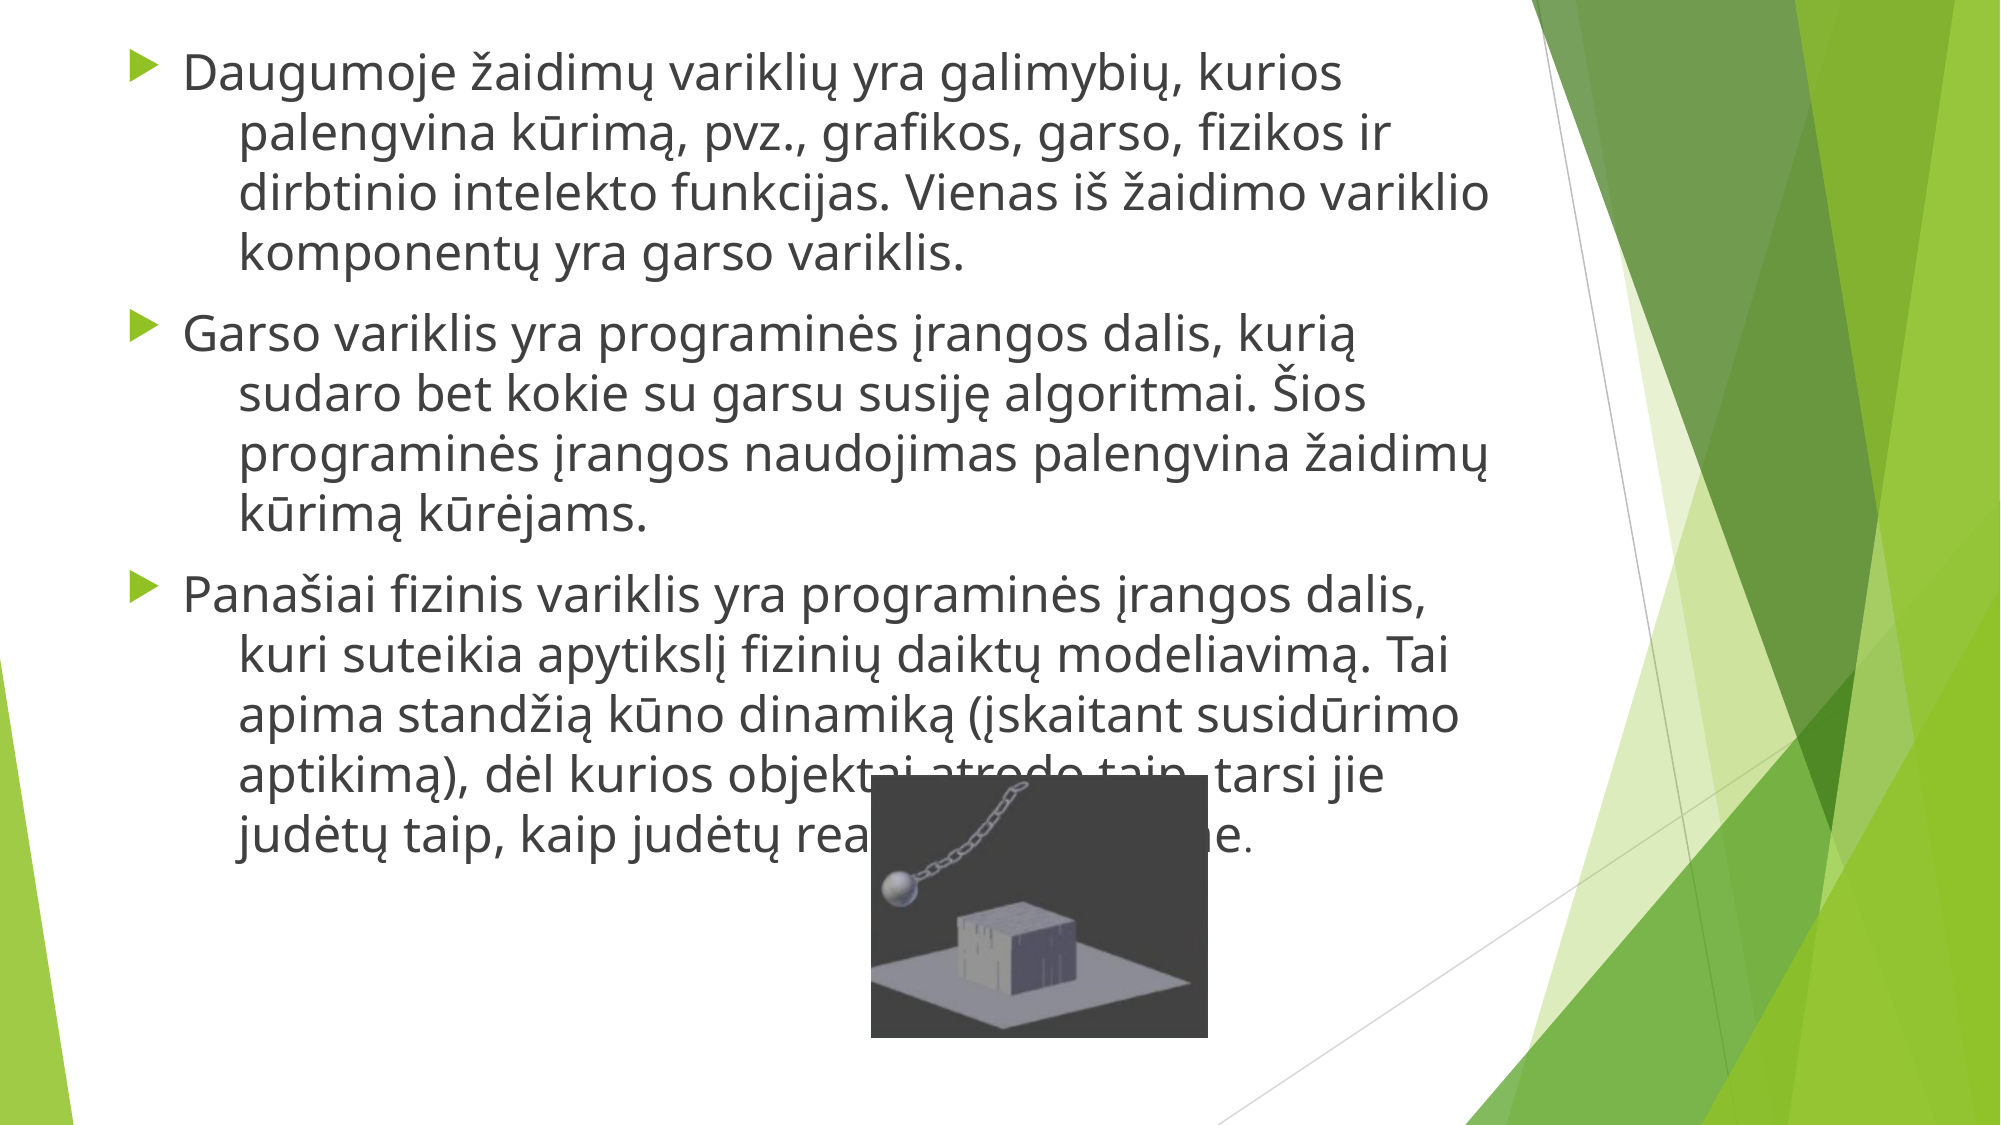

# Daugumoje žaidimų variklių yra galimybių, kurios palengvina kūrimą, pvz., grafikos, garso, fizikos ir dirbtinio intelekto funkcijas. Vienas iš žaidimo variklio komponentų yra garso variklis.
Garso variklis yra programinės įrangos dalis, kurią sudaro bet kokie su garsu susiję algoritmai. Šios programinės įrangos naudojimas palengvina žaidimų kūrimą kūrėjams.
Panašiai fizinis variklis yra programinės įrangos dalis, kuri suteikia apytikslį fizinių daiktų modeliavimą. Tai apima standžią kūno dinamiką (įskaitant susidūrimo aptikimą), dėl kurios objektai atrodo taip, tarsi jie judėtų taip, kaip judėtų realiame gyvenime.